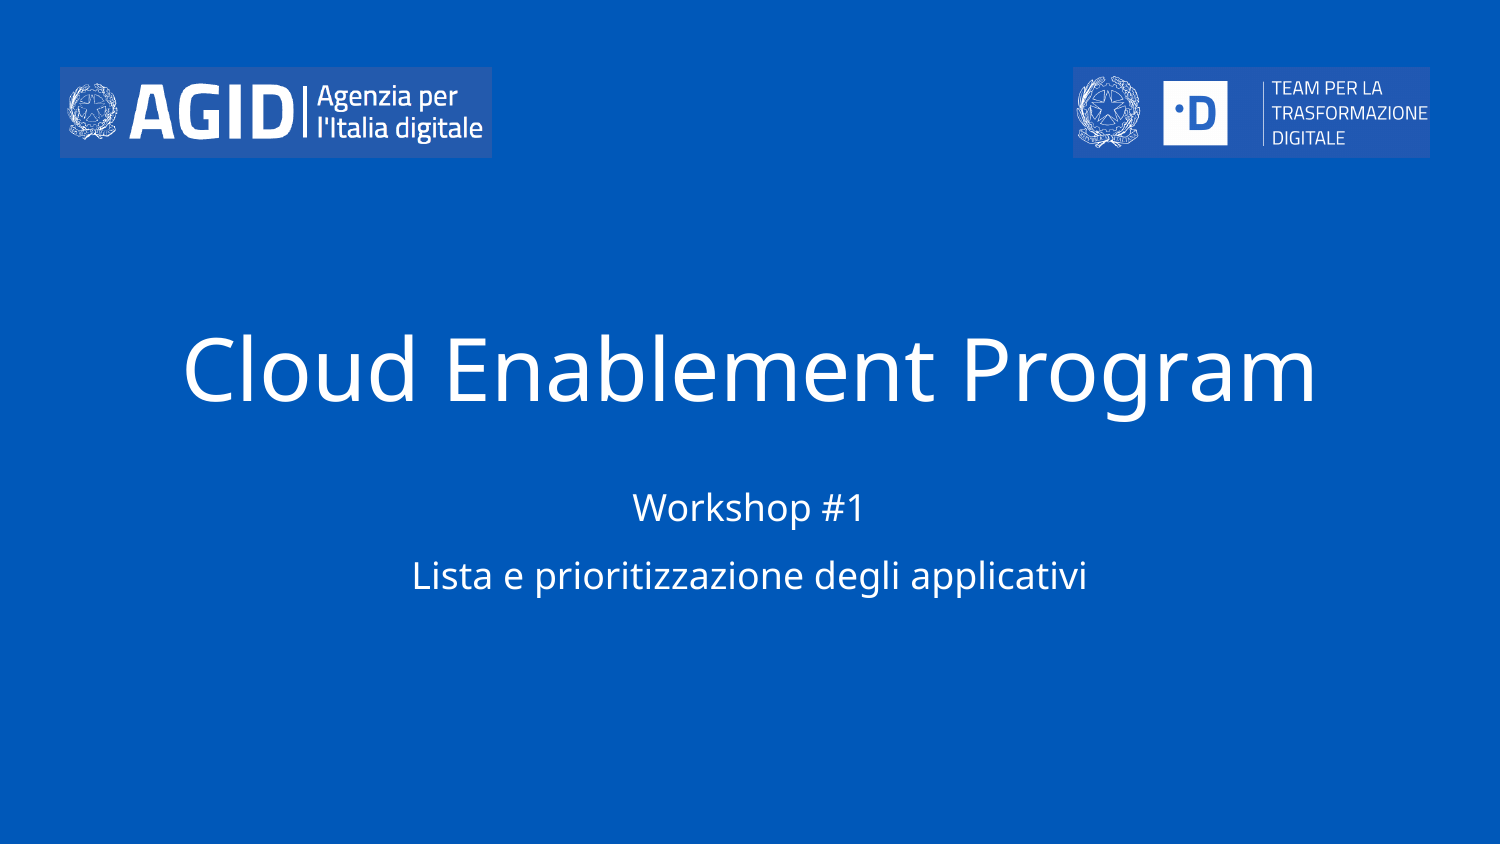

# Cloud Enablement Program
Workshop #1
Lista e prioritizzazione degli applicativi